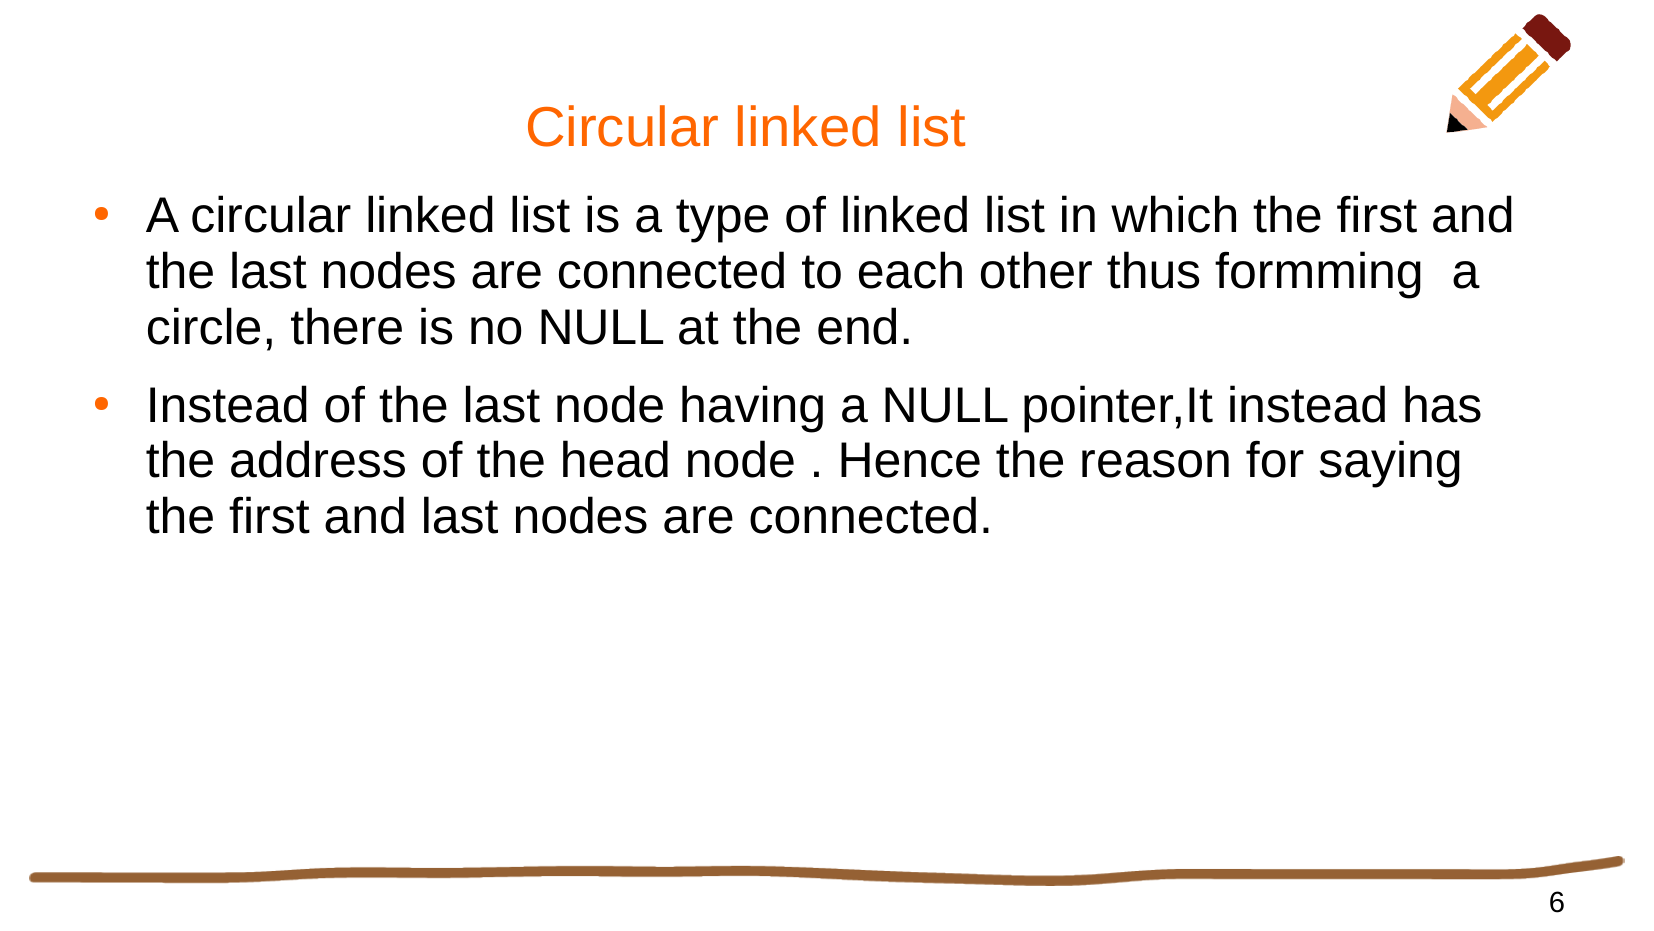

# Circular linked list
A circular linked list is a type of linked list in which the first and the last nodes are connected to each other thus formming a circle, there is no NULL at the end.
Instead of the last node having a NULL pointer,It instead has the address of the head node . Hence the reason for saying the first and last nodes are connected.
6